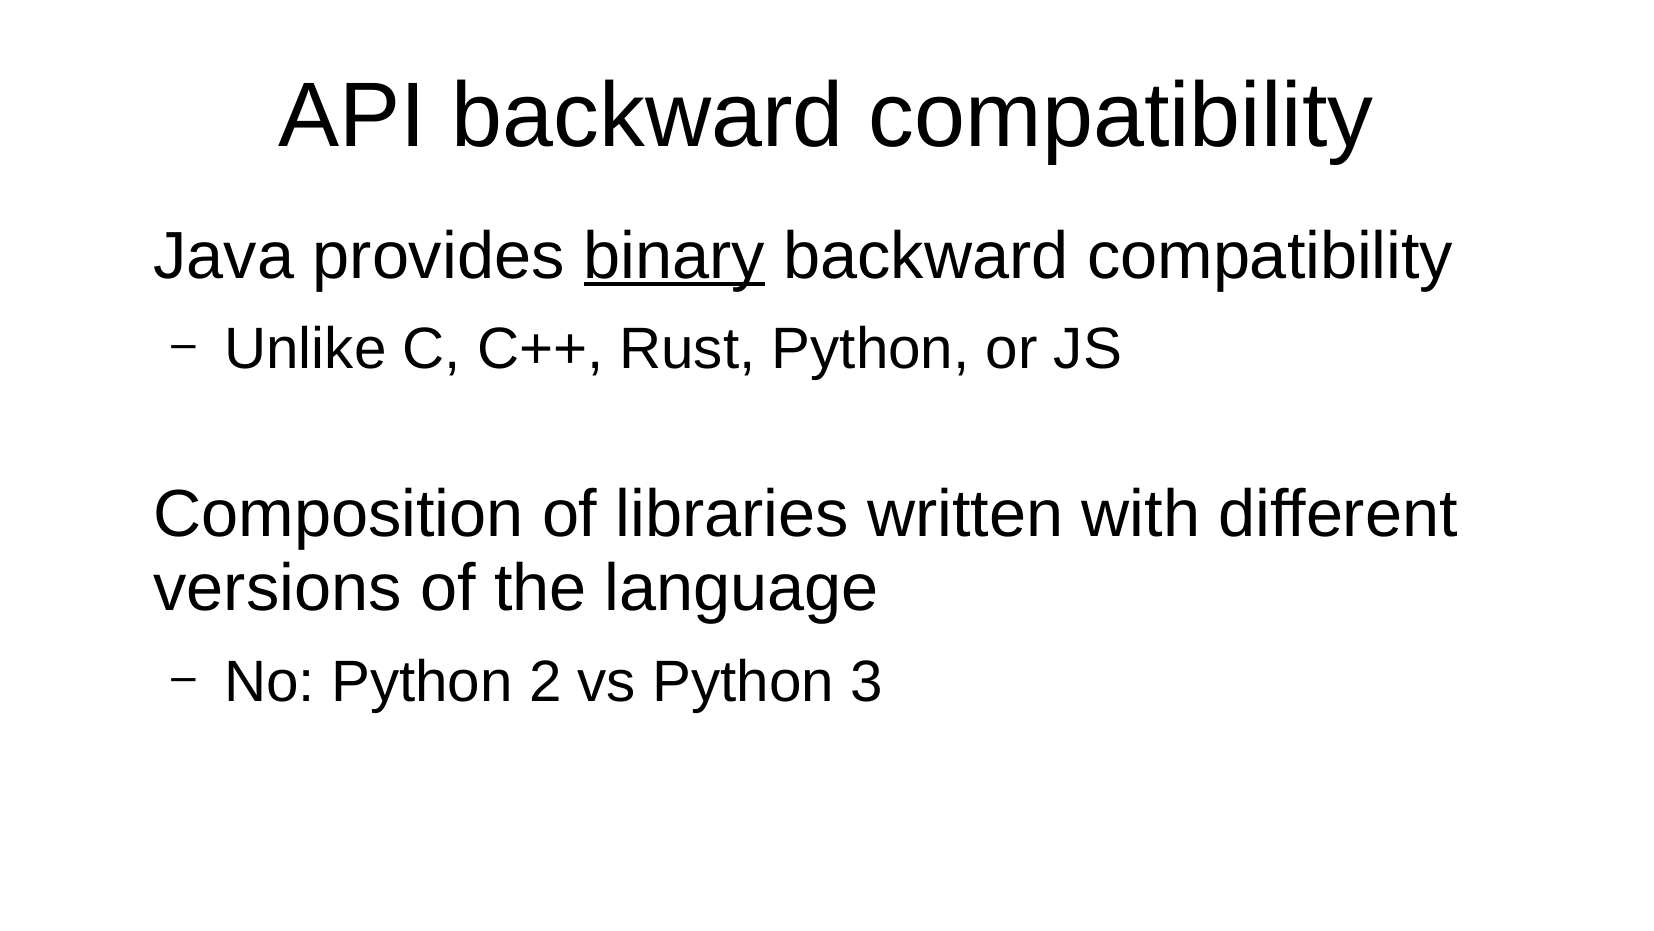

# API backward compatibility
Java provides binary backward compatibility
Unlike C, C++, Rust, Python, or JS
Composition of libraries written with different versions of the language
No: Python 2 vs Python 3